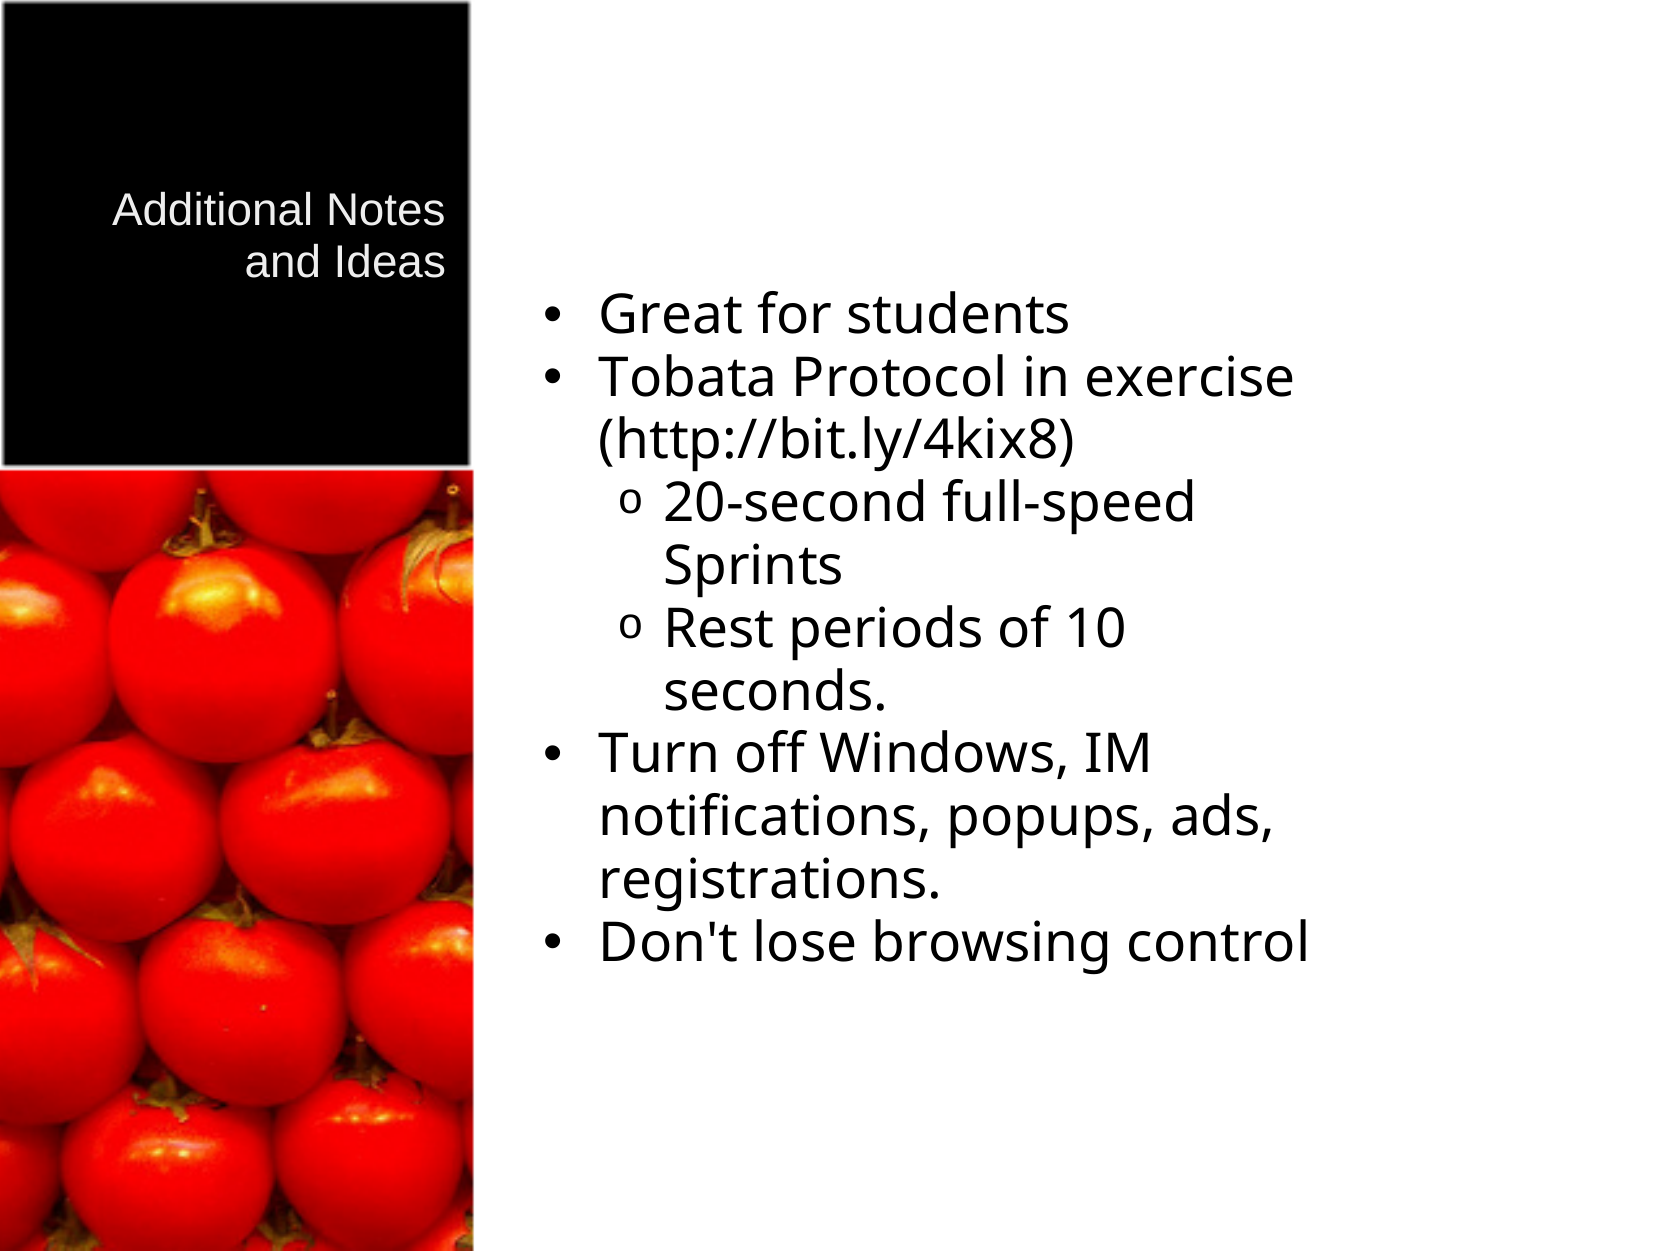

Additional Notes and Ideas
# Great for students
Tobata Protocol in exercise (http://bit.ly/4kix8)
20-second full-speed Sprints
Rest periods of 10 seconds.
Turn off Windows, IM notifications, popups, ads, registrations.
Don't lose browsing control